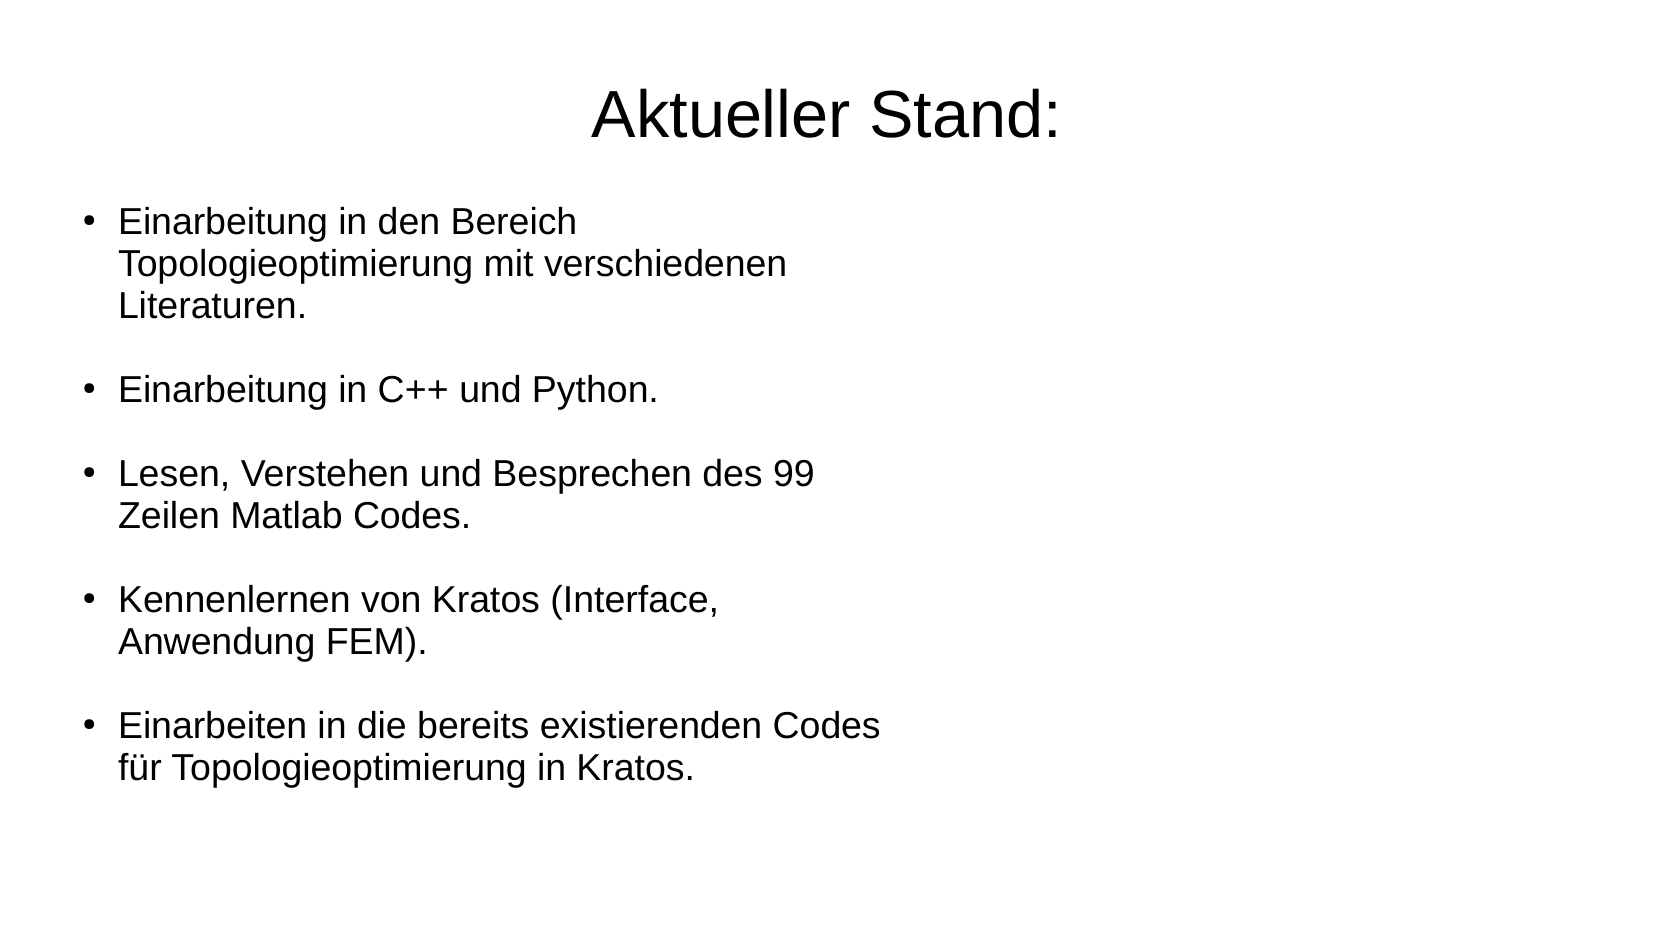

# Aktueller Stand:
Einarbeitung in den Bereich Topologieoptimierung mit verschiedenen Literaturen.
Einarbeitung in C++ und Python.
Lesen, Verstehen und Besprechen des 99 Zeilen Matlab Codes.
Kennenlernen von Kratos (Interface, Anwendung FEM).
Einarbeiten in die bereits existierenden Codes für Topologieoptimierung in Kratos.